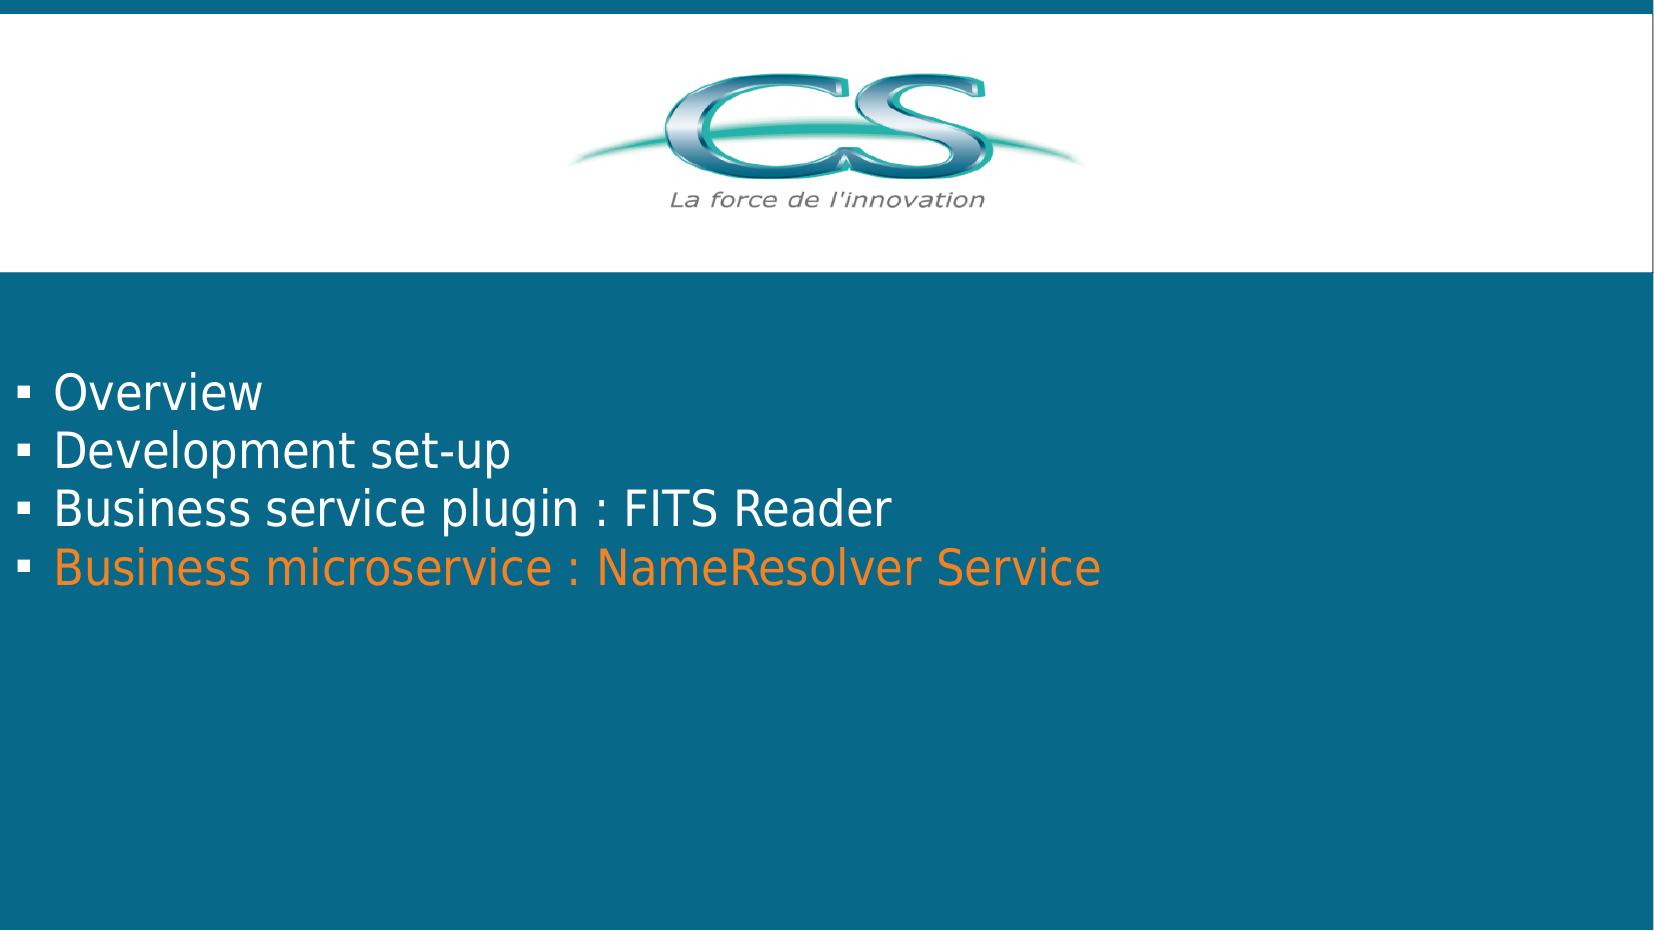

Overview
Development set-up
Business service plugin : FITS Reader
Business microservice : NameResolver Service